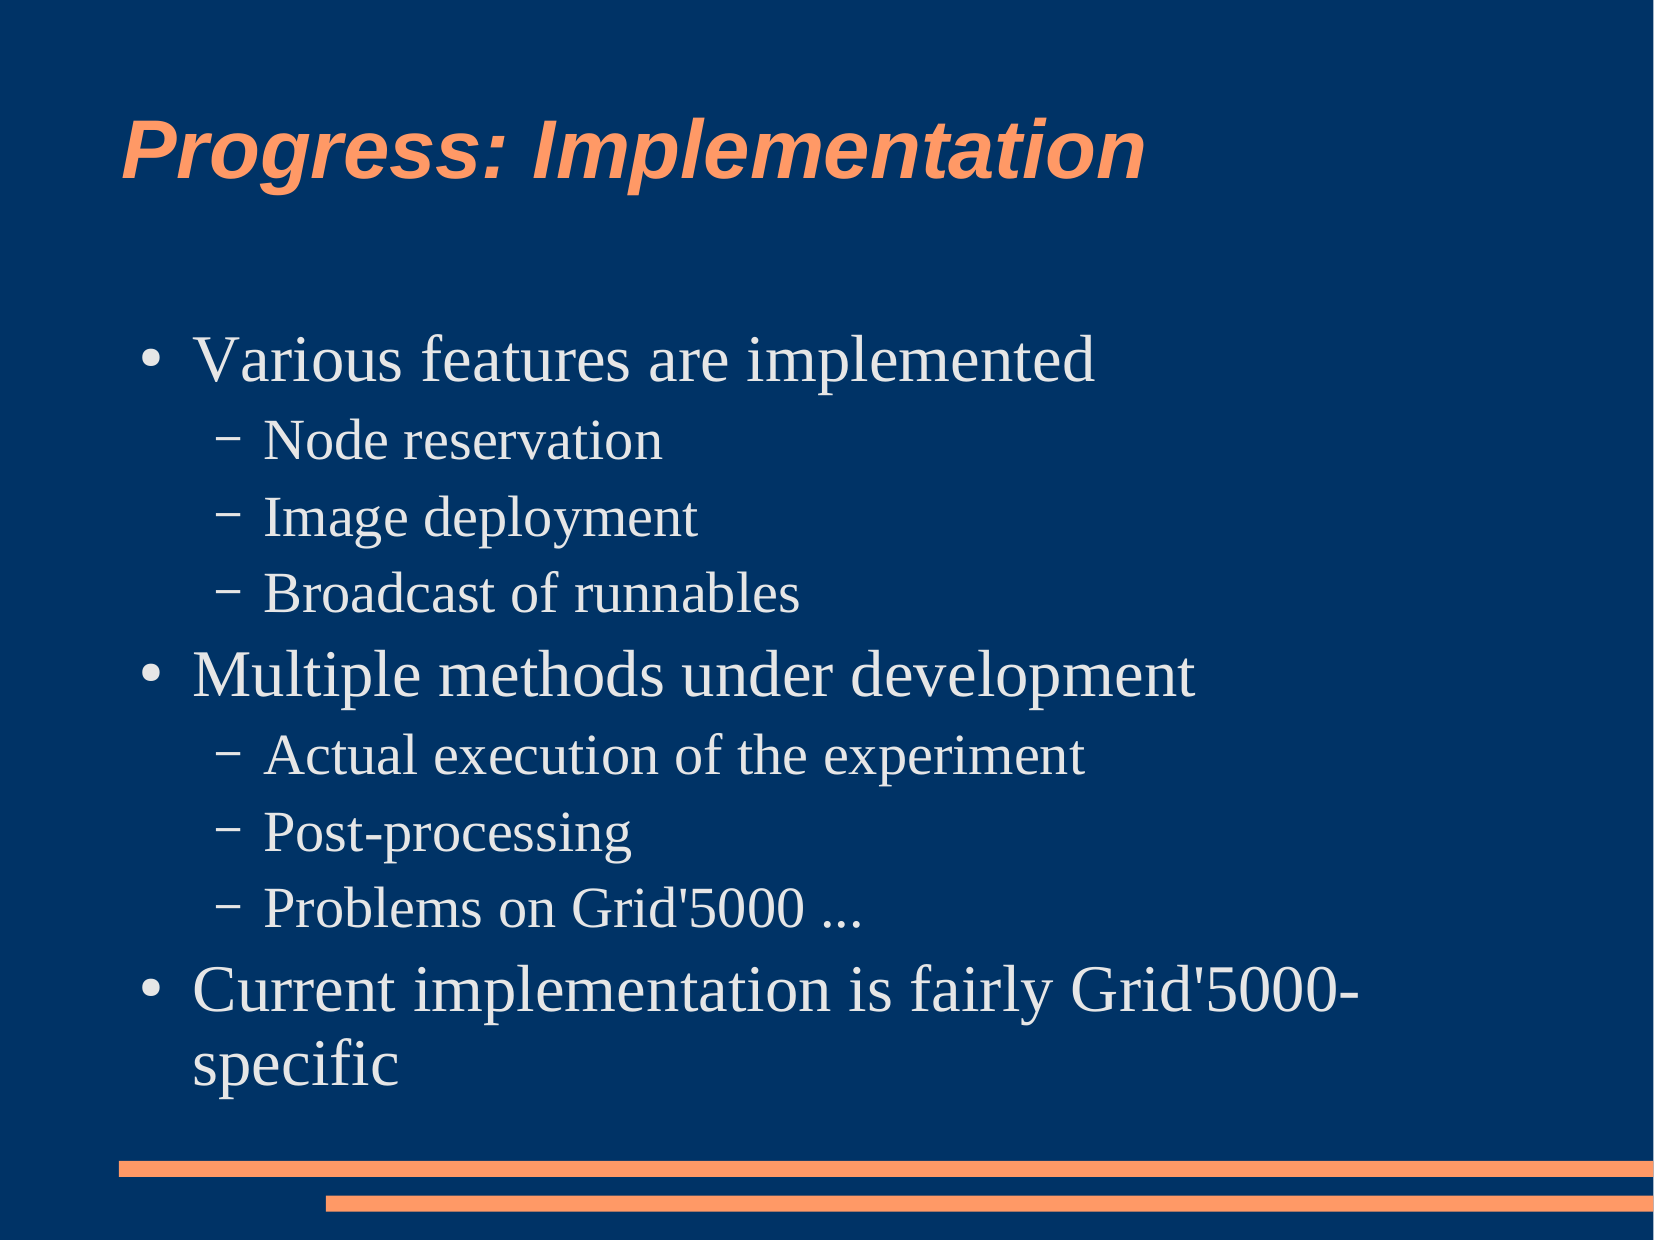

# Progress: Implementation
Various features are implemented
Node reservation
Image deployment
Broadcast of runnables
Multiple methods under development
Actual execution of the experiment
Post-processing
Problems on Grid'5000 ...
Current implementation is fairly Grid'5000-specific